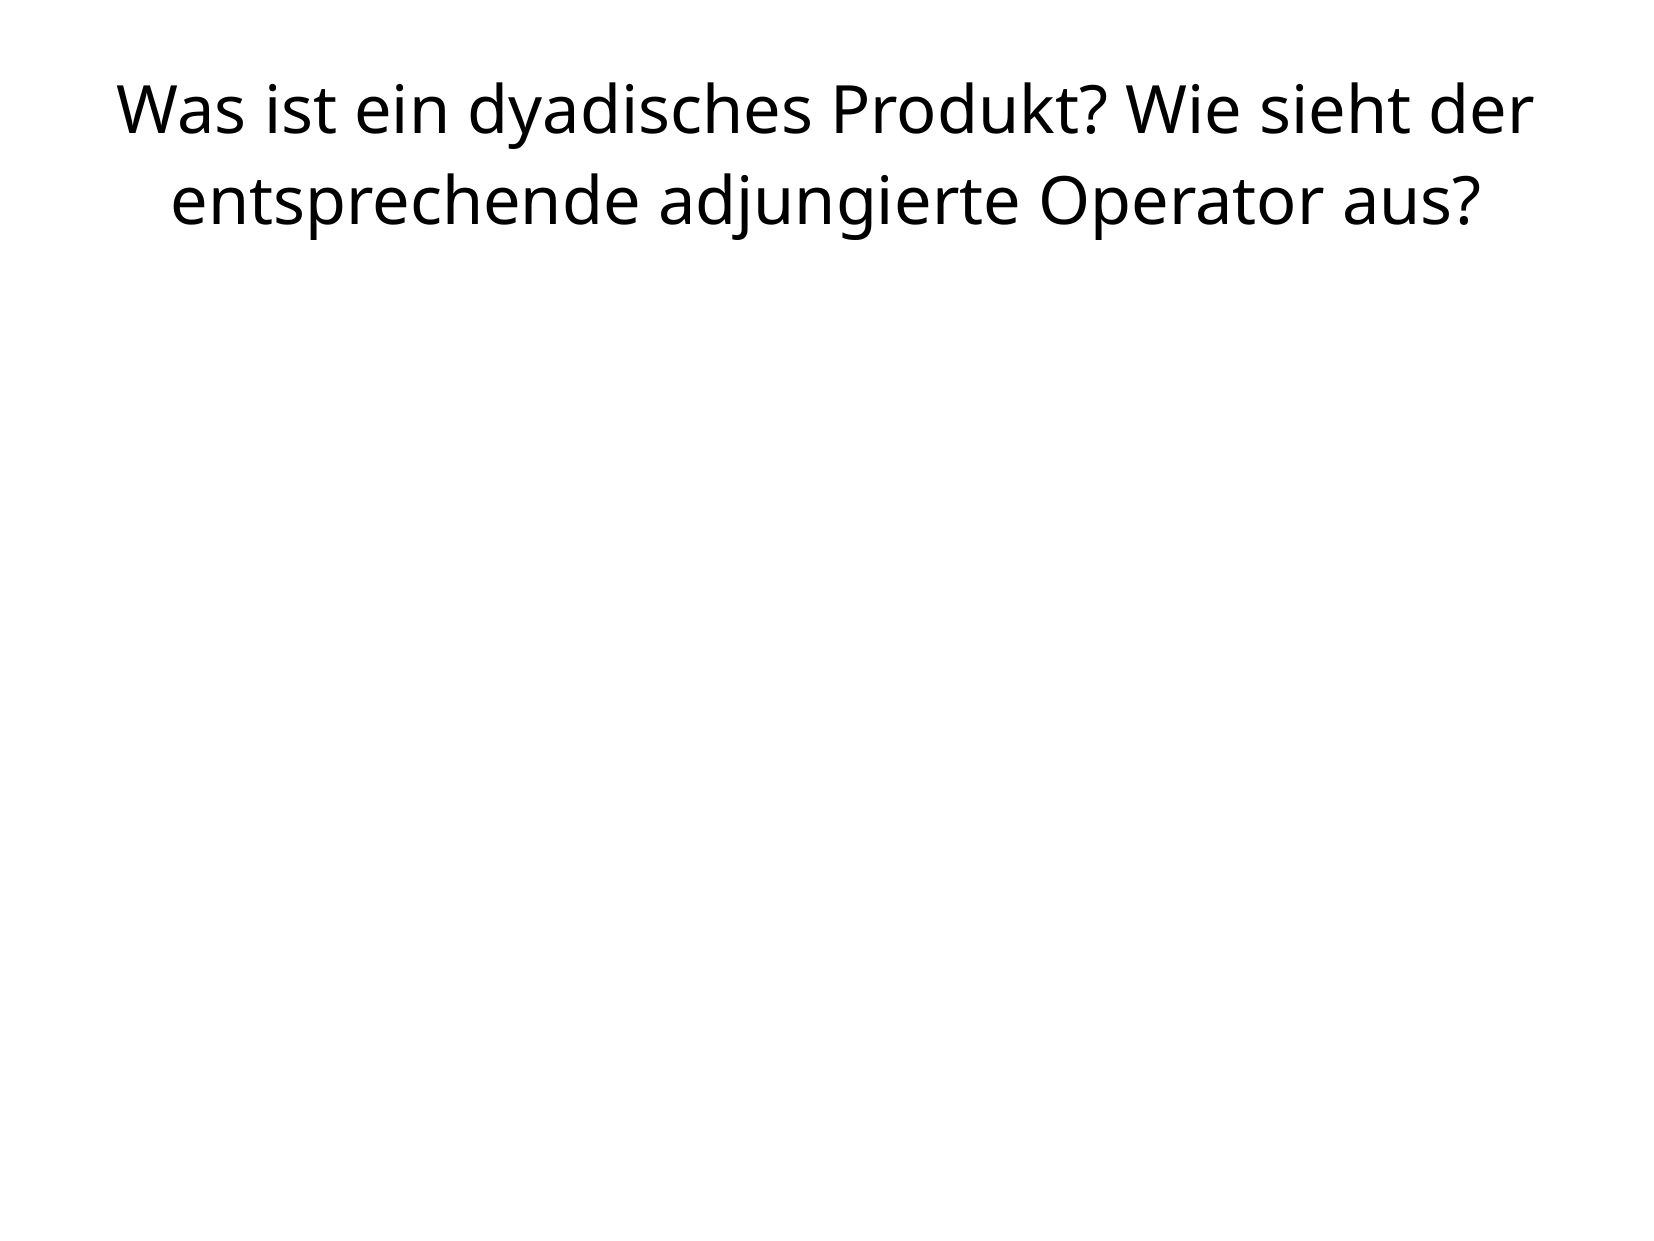

# Was ist ein dyadisches Produkt? Wie sieht der entsprechende adjungierte Operator aus?